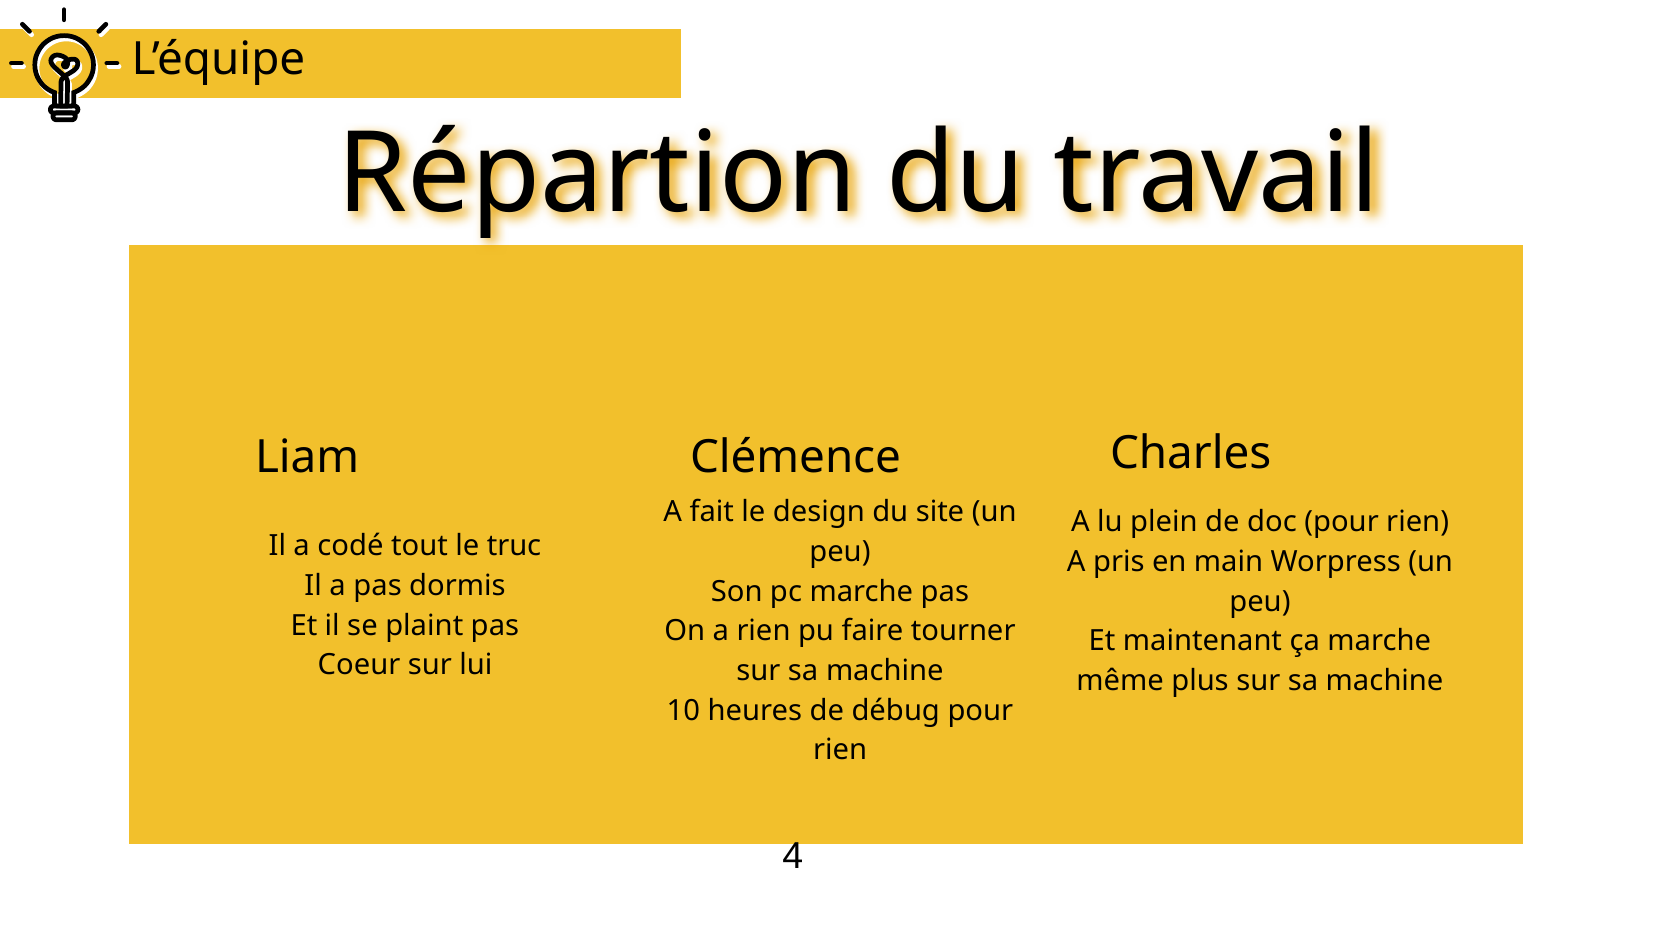

# L’équipe
Répartion du travail
Charles
Liam
Clémence
A lu plein de doc (pour rien)
A pris en main Worpress (un peu)
Et maintenant ça marche même plus sur sa machine
Il a codé tout le truc
Il a pas dormis
Et il se plaint pas
Coeur sur lui
A fait le design du site (un peu)
Son pc marche pas
On a rien pu faire tourner sur sa machine
10 heures de débug pour rien